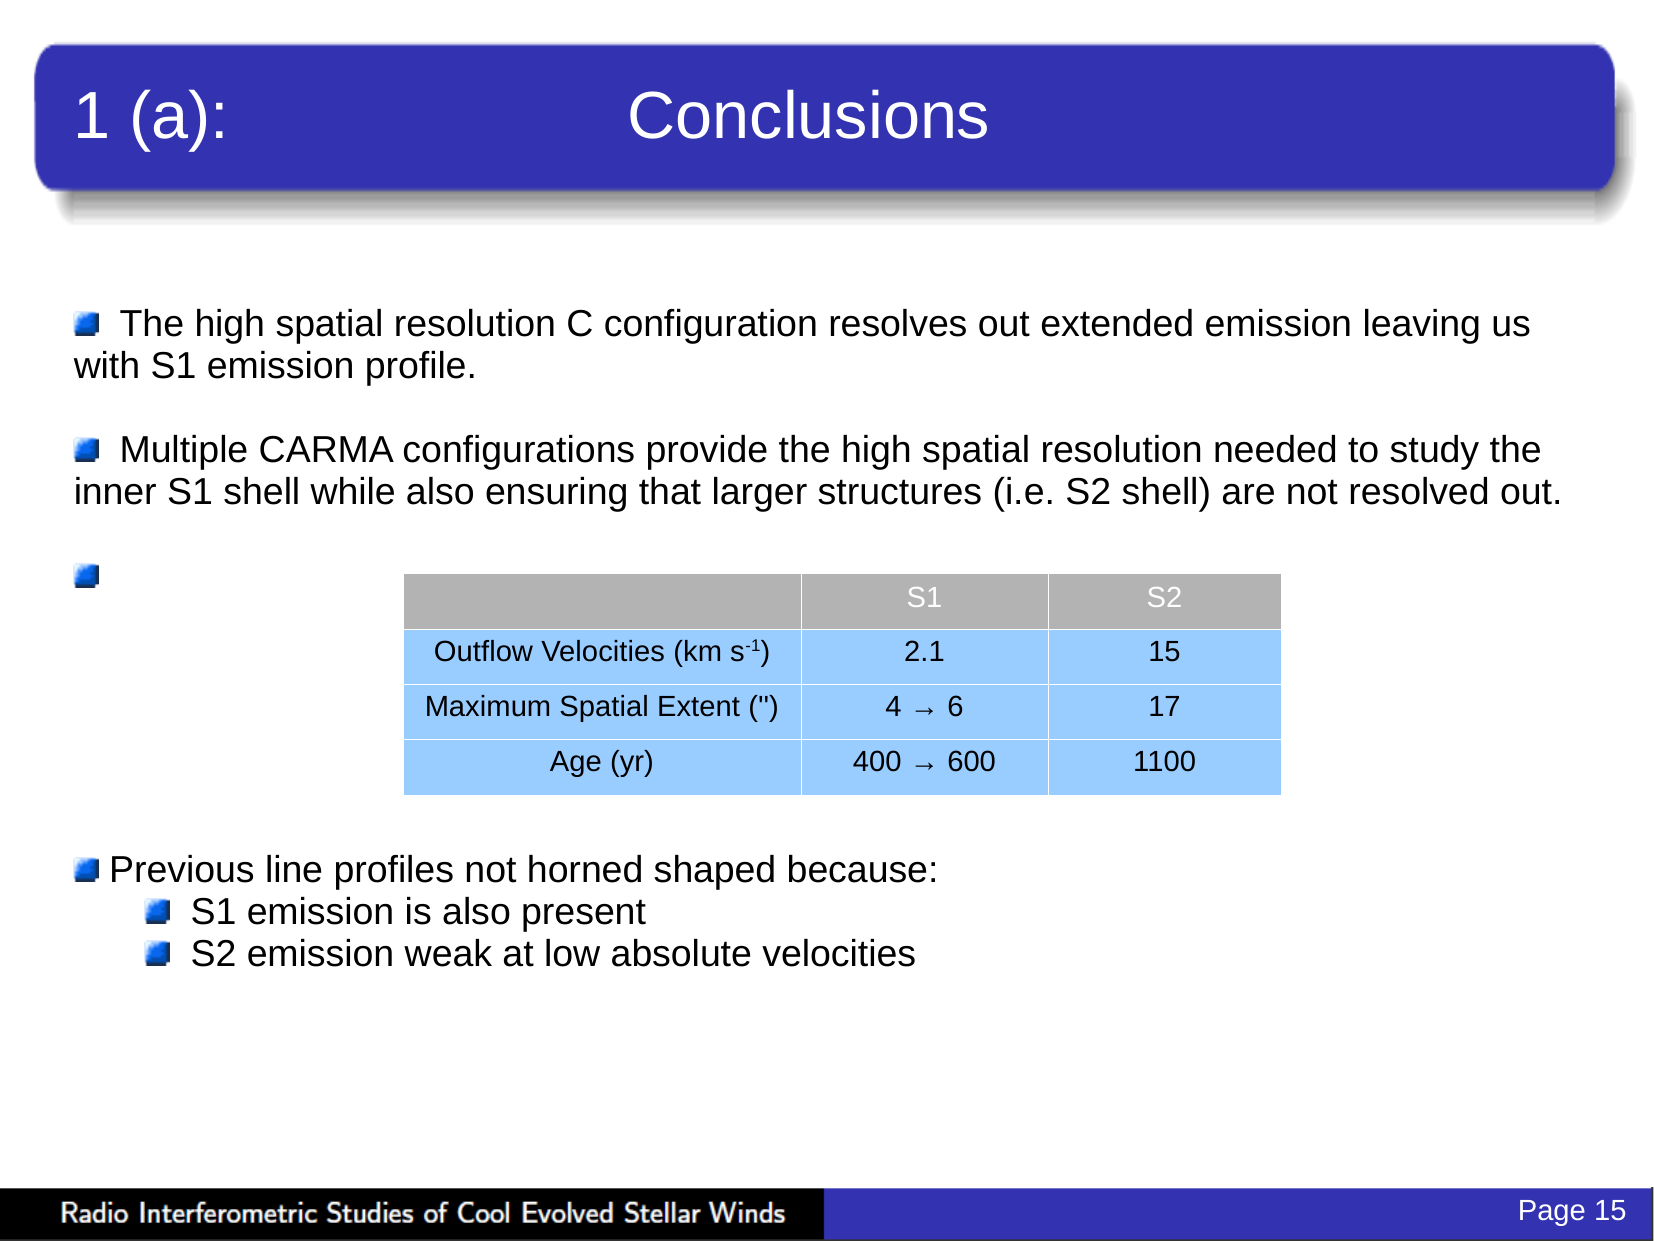

1 (a): 					 Conclusions
 The high spatial resolution C configuration resolves out extended emission leaving us with S1 emission profile.
 Multiple CARMA configurations provide the high spatial resolution needed to study the inner S1 shell while also ensuring that larger structures (i.e. S2 shell) are not resolved out.
 Previous line profiles not horned shaped because:
 S1 emission is also present
 S2 emission weak at low absolute velocities
| | S1 | S2 |
| --- | --- | --- |
| Outflow Velocities (km s-1) | 2.1 | 15 |
| Maximum Spatial Extent ('') | 4 → 6 | 17 |
| Age (yr) | 400 → 600 | 1100 |
Page 15